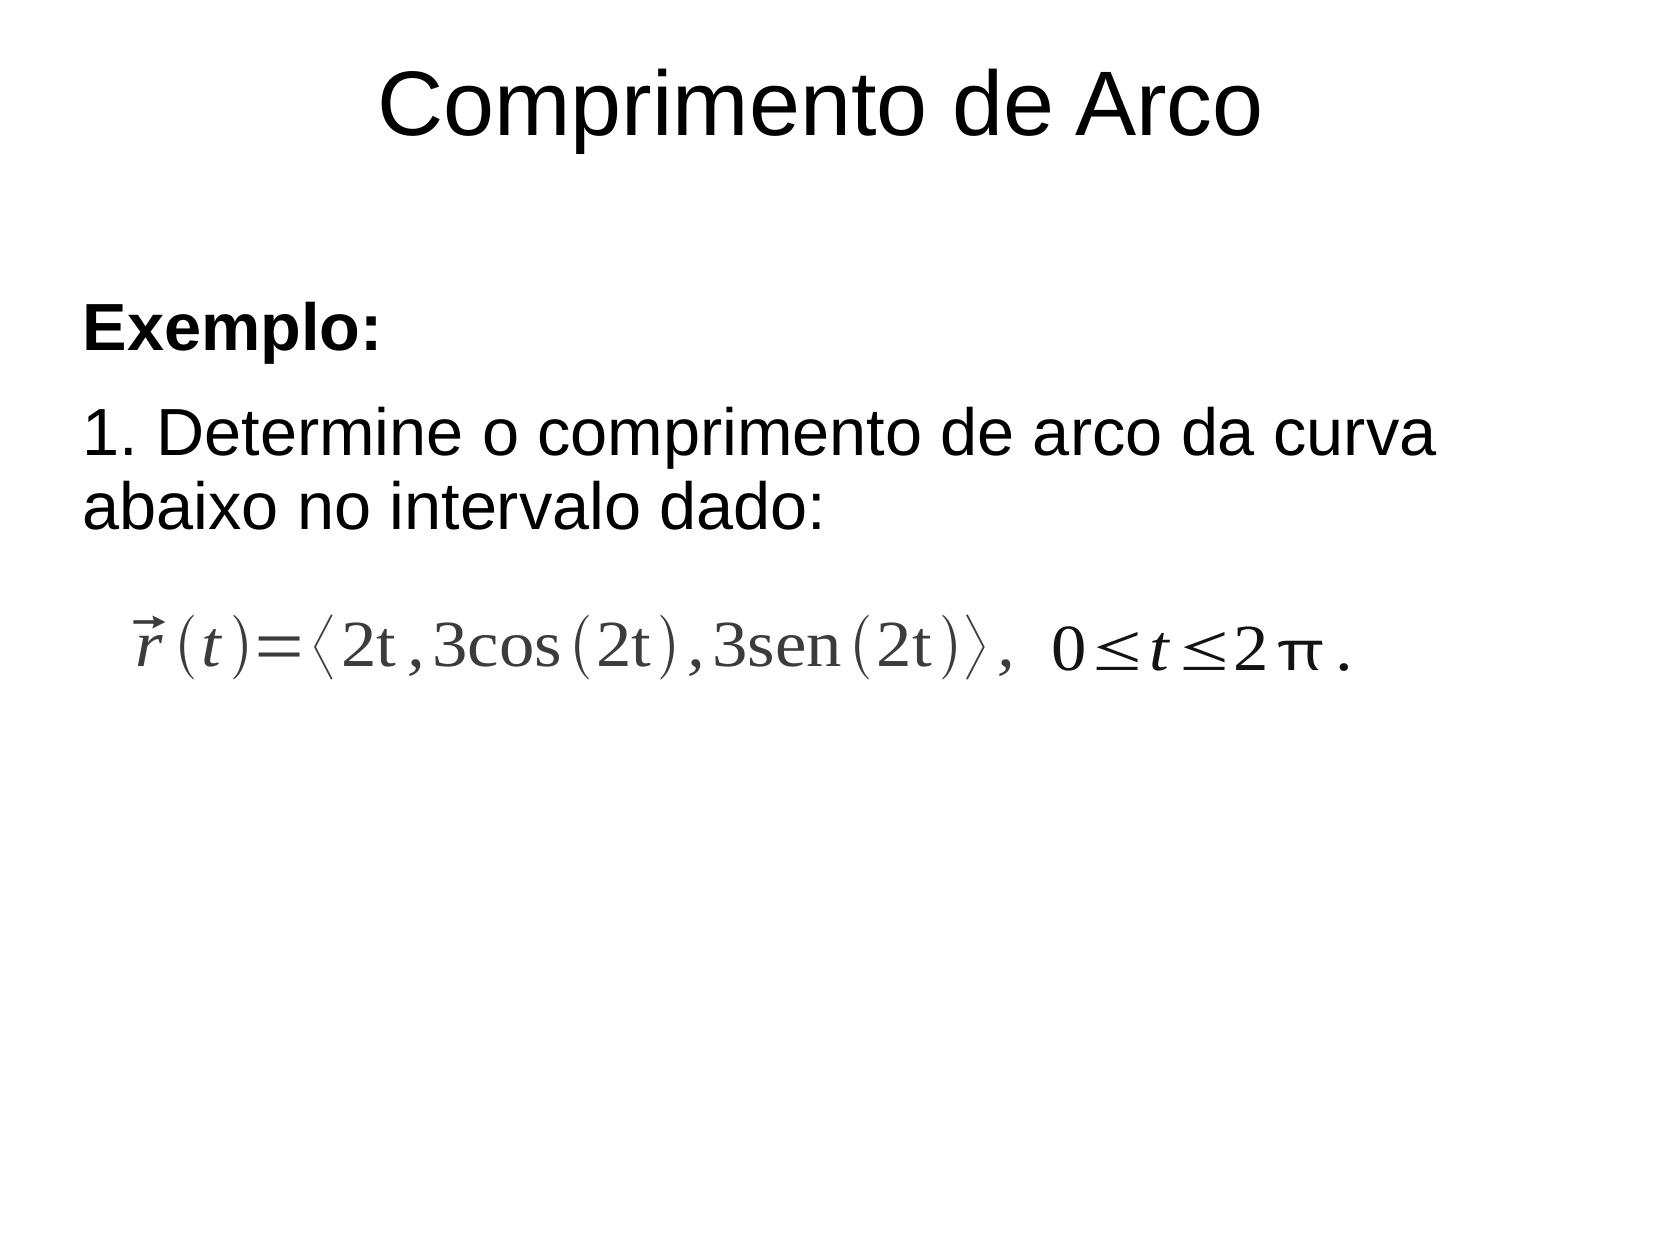

Comprimento de Arco
# Exemplo:
1. Determine o comprimento de arco da curva abaixo no intervalo dado: